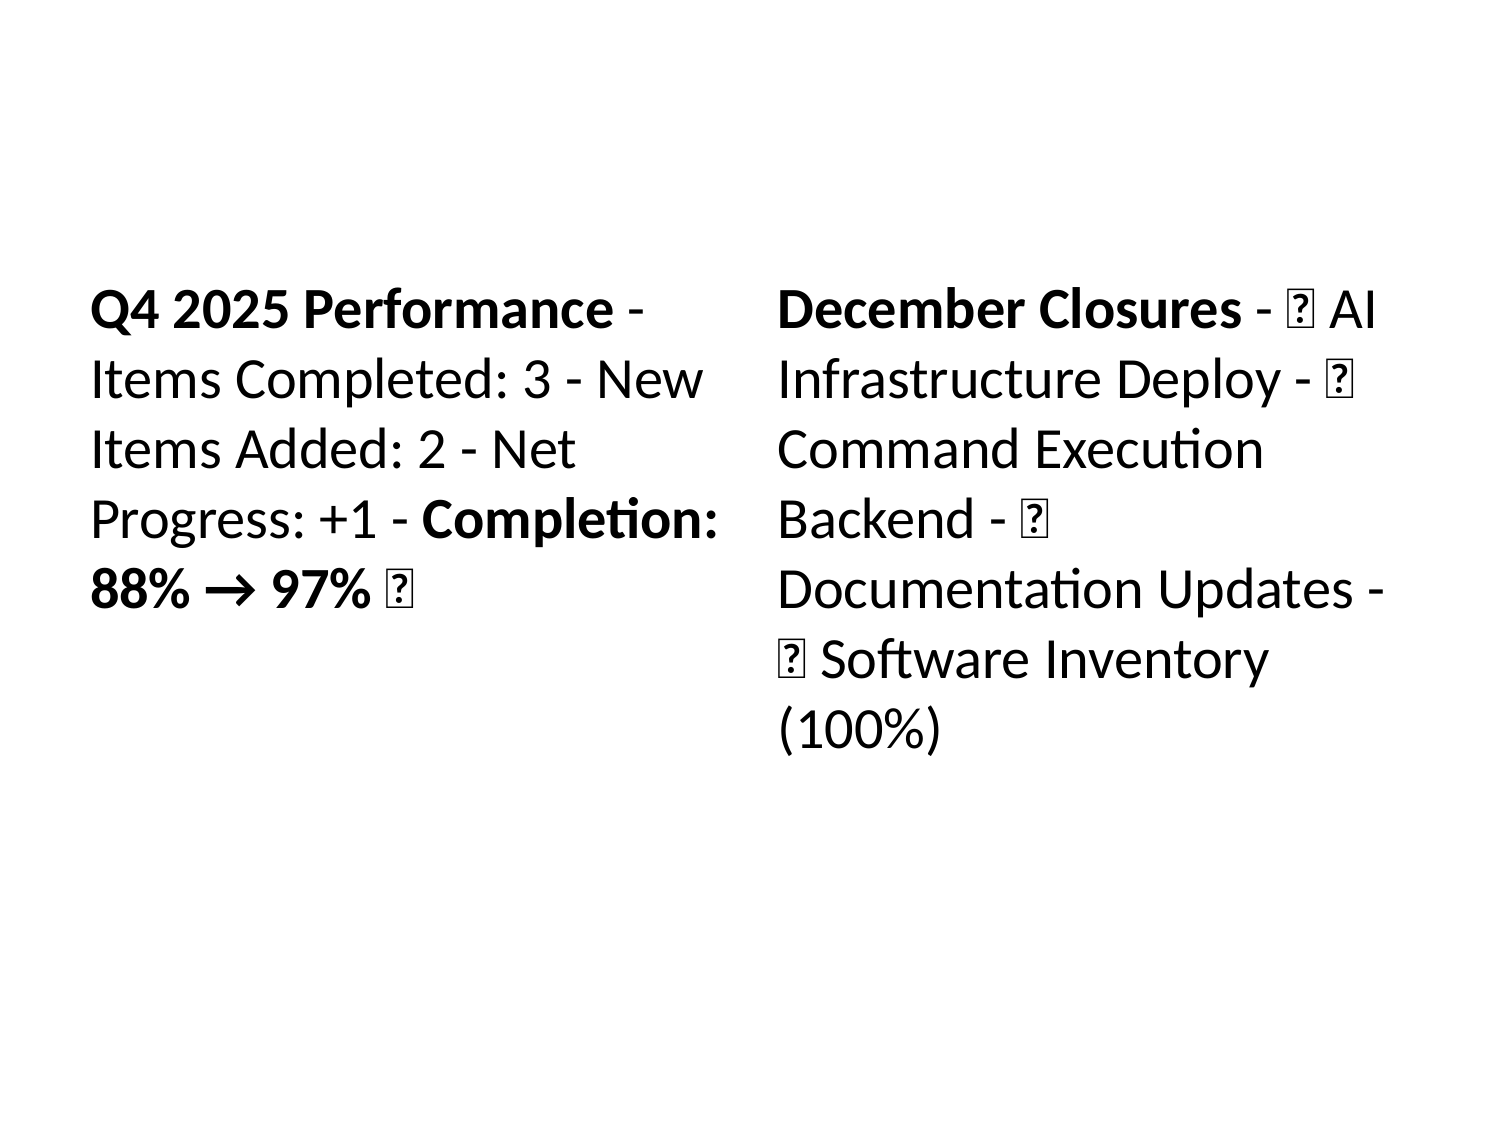

# Q4 2025 Performance - Items Completed: 3 - New Items Added: 2 - Net Progress: +1 - Completion: 88% → 97% 🎯
December Closures - ✅ AI Infrastructure Deploy - ✅ Command Execution Backend - ✅ Documentation Updates - ✅ Software Inventory (100%)